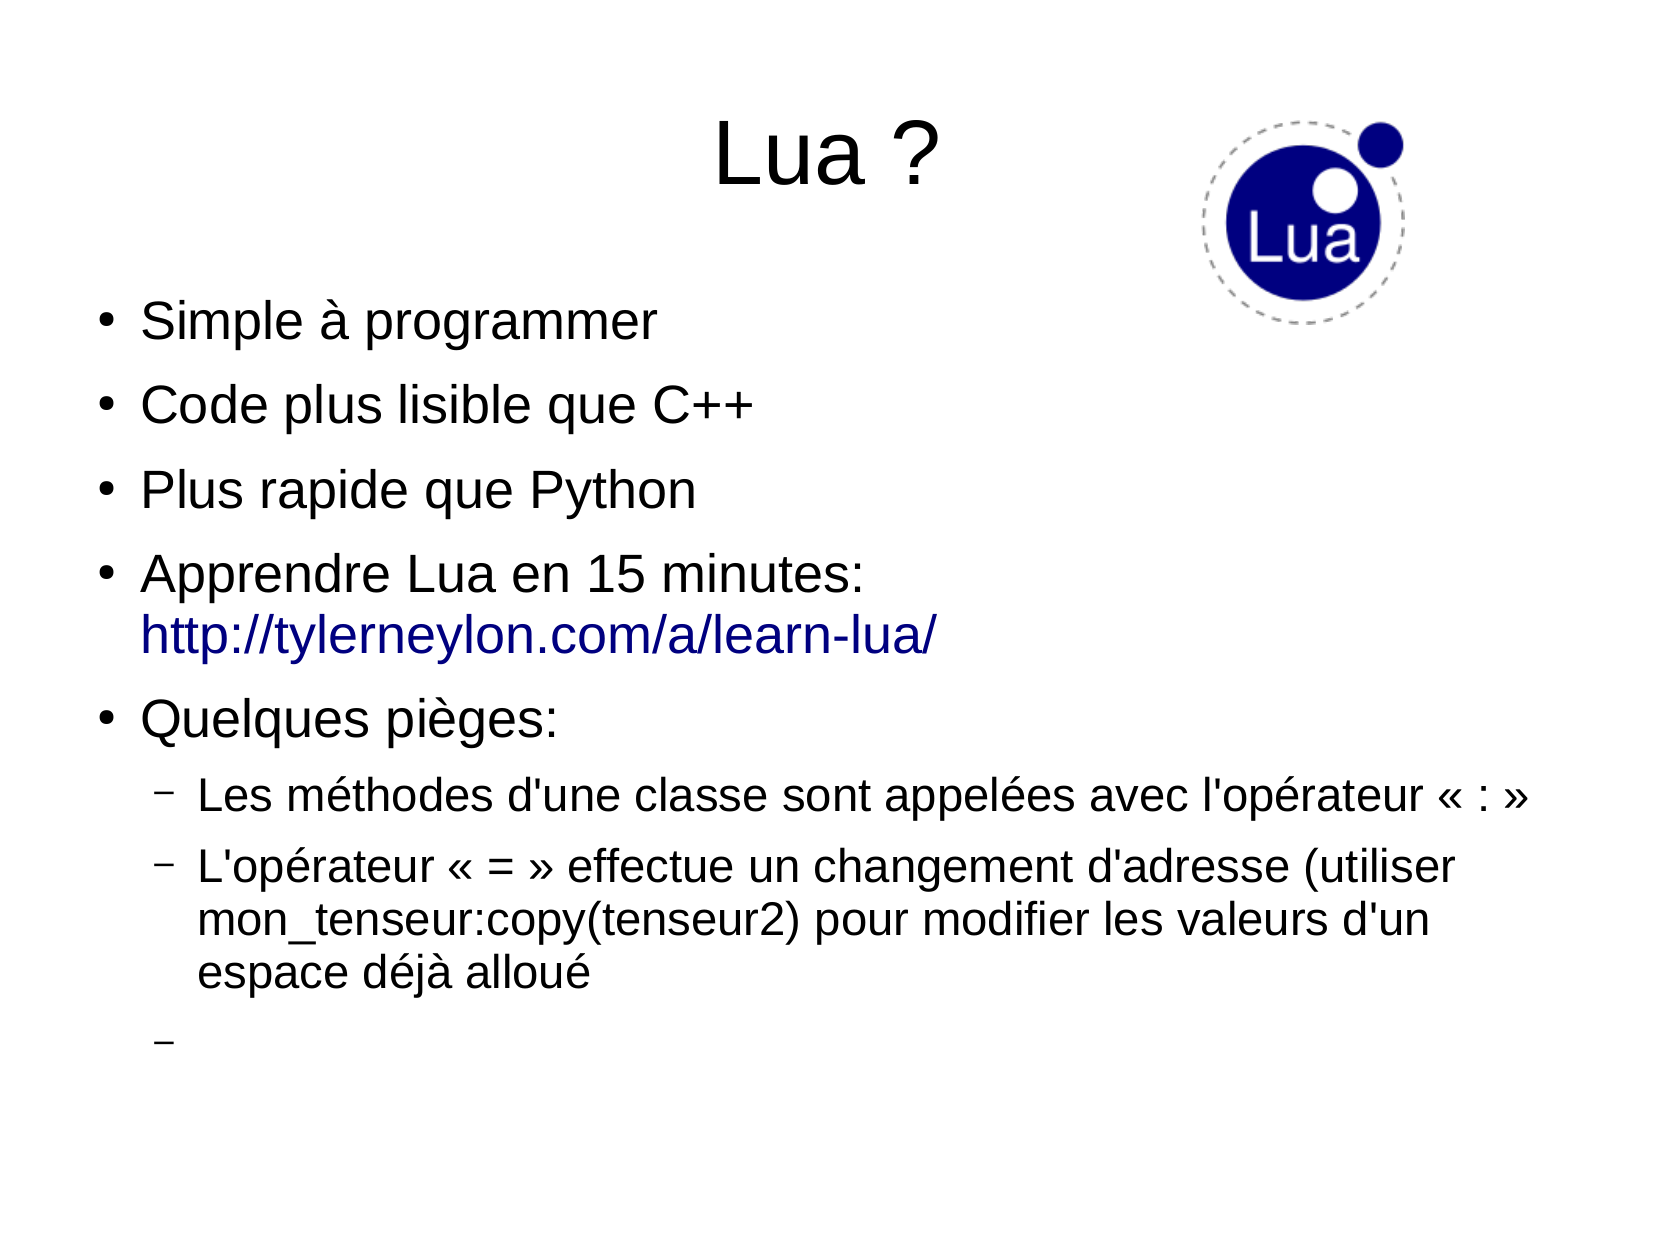

# Lua ?
Simple à programmer
Code plus lisible que C++
Plus rapide que Python
Apprendre Lua en 15 minutes: http://tylerneylon.com/a/learn-lua/
Quelques pièges:
Les méthodes d'une classe sont appelées avec l'opérateur « : »
L'opérateur « = » effectue un changement d'adresse (utiliser mon_tenseur:copy(tenseur2) pour modifier les valeurs d'un espace déjà alloué